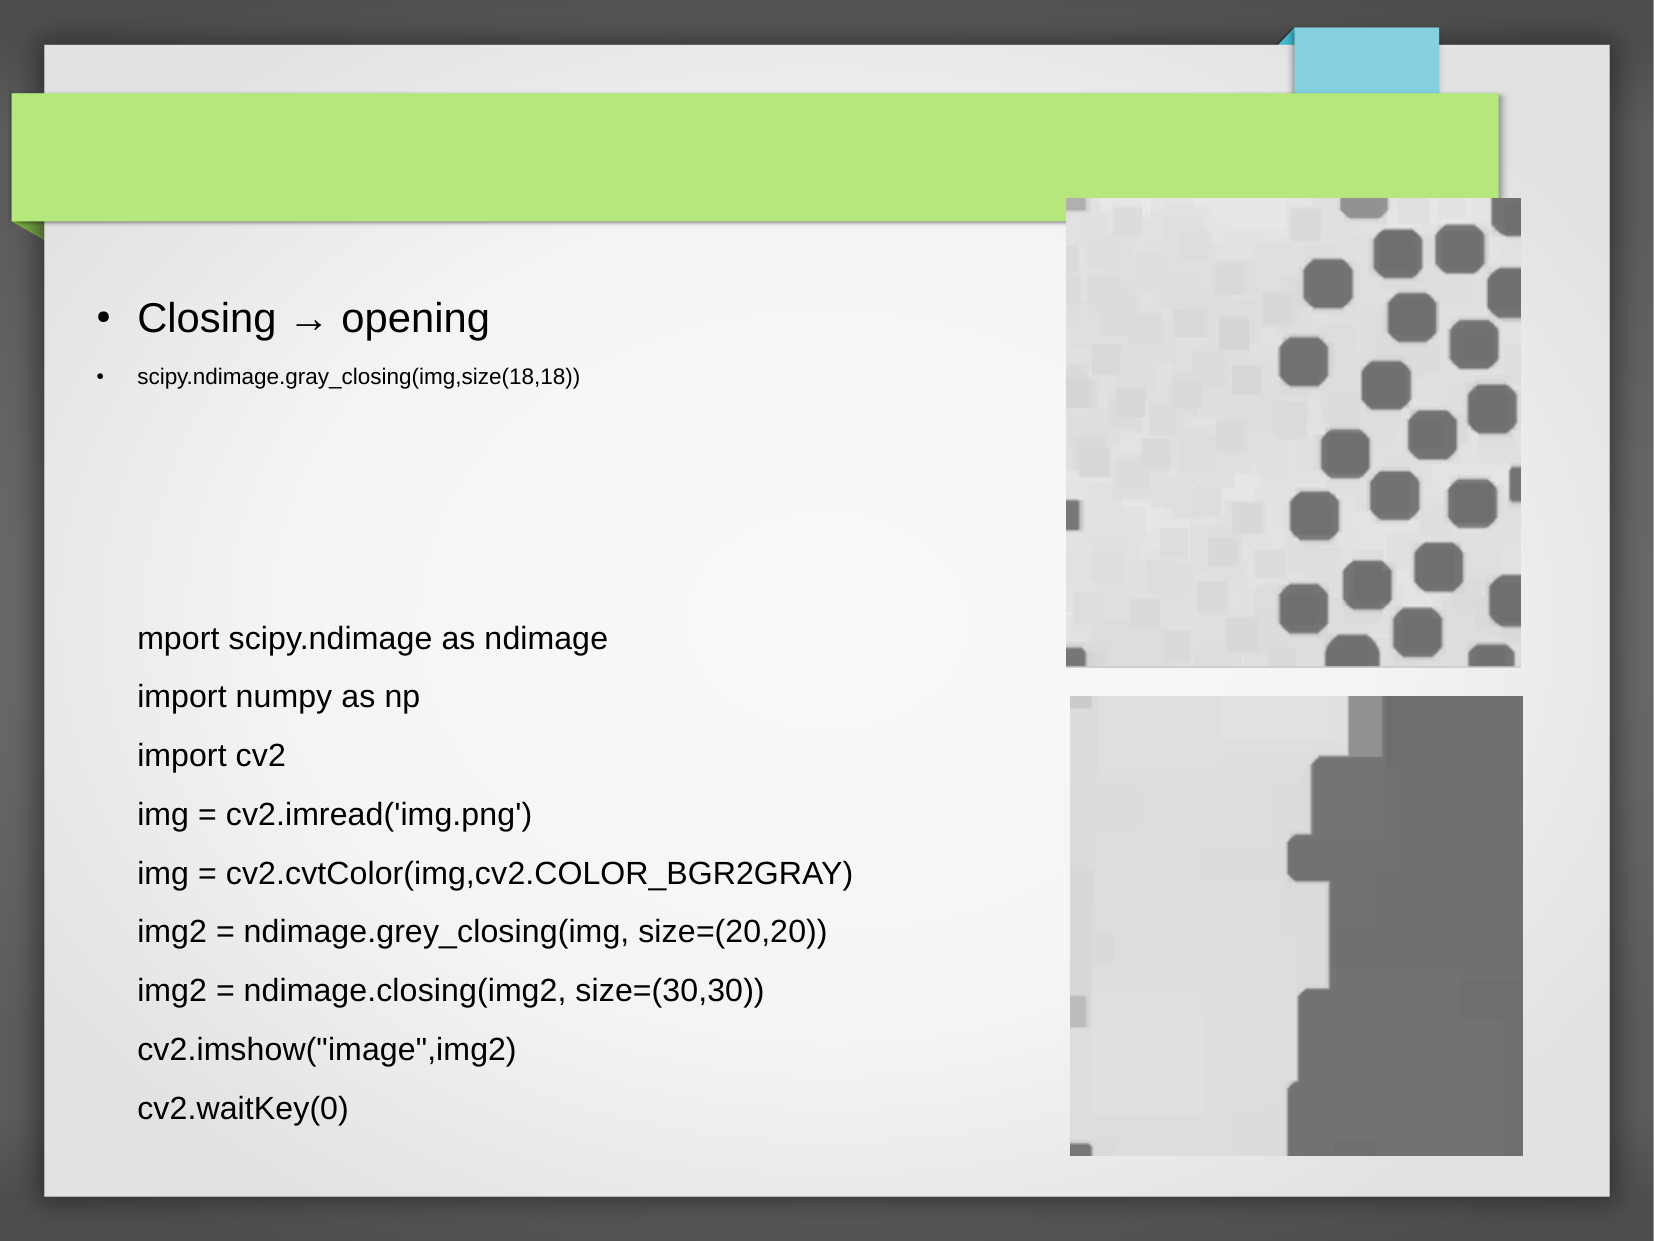

#
Closing → opening
scipy.ndimage.gray_closing(img,size(18,18))
mport scipy.ndimage as ndimage
import numpy as np
import cv2
img = cv2.imread('img.png')
img = cv2.cvtColor(img,cv2.COLOR_BGR2GRAY)
img2 = ndimage.grey_closing(img, size=(20,20))
img2 = ndimage.closing(img2, size=(30,30))
cv2.imshow("image",img2)
cv2.waitKey(0)